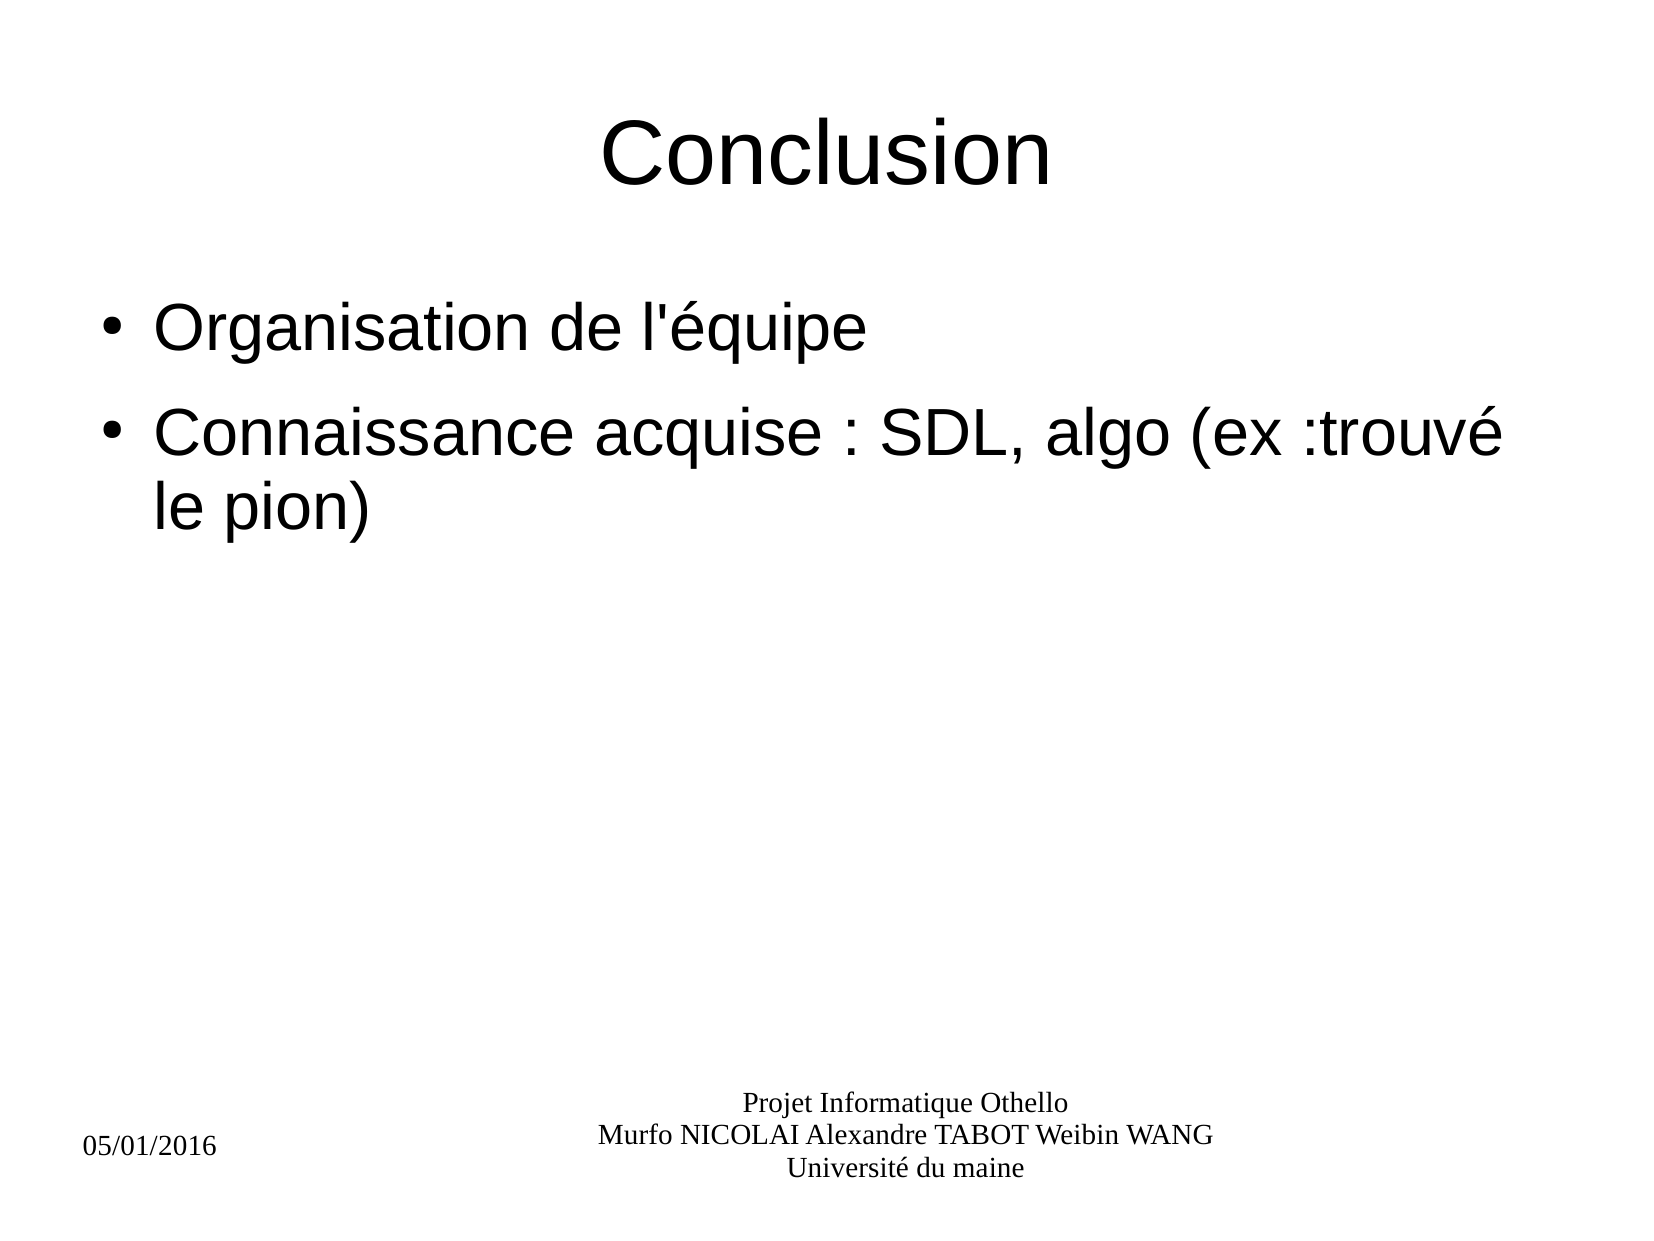

# Conclusion
Organisation de l'équipe
Connaissance acquise : SDL, algo (ex :trouvé le pion)